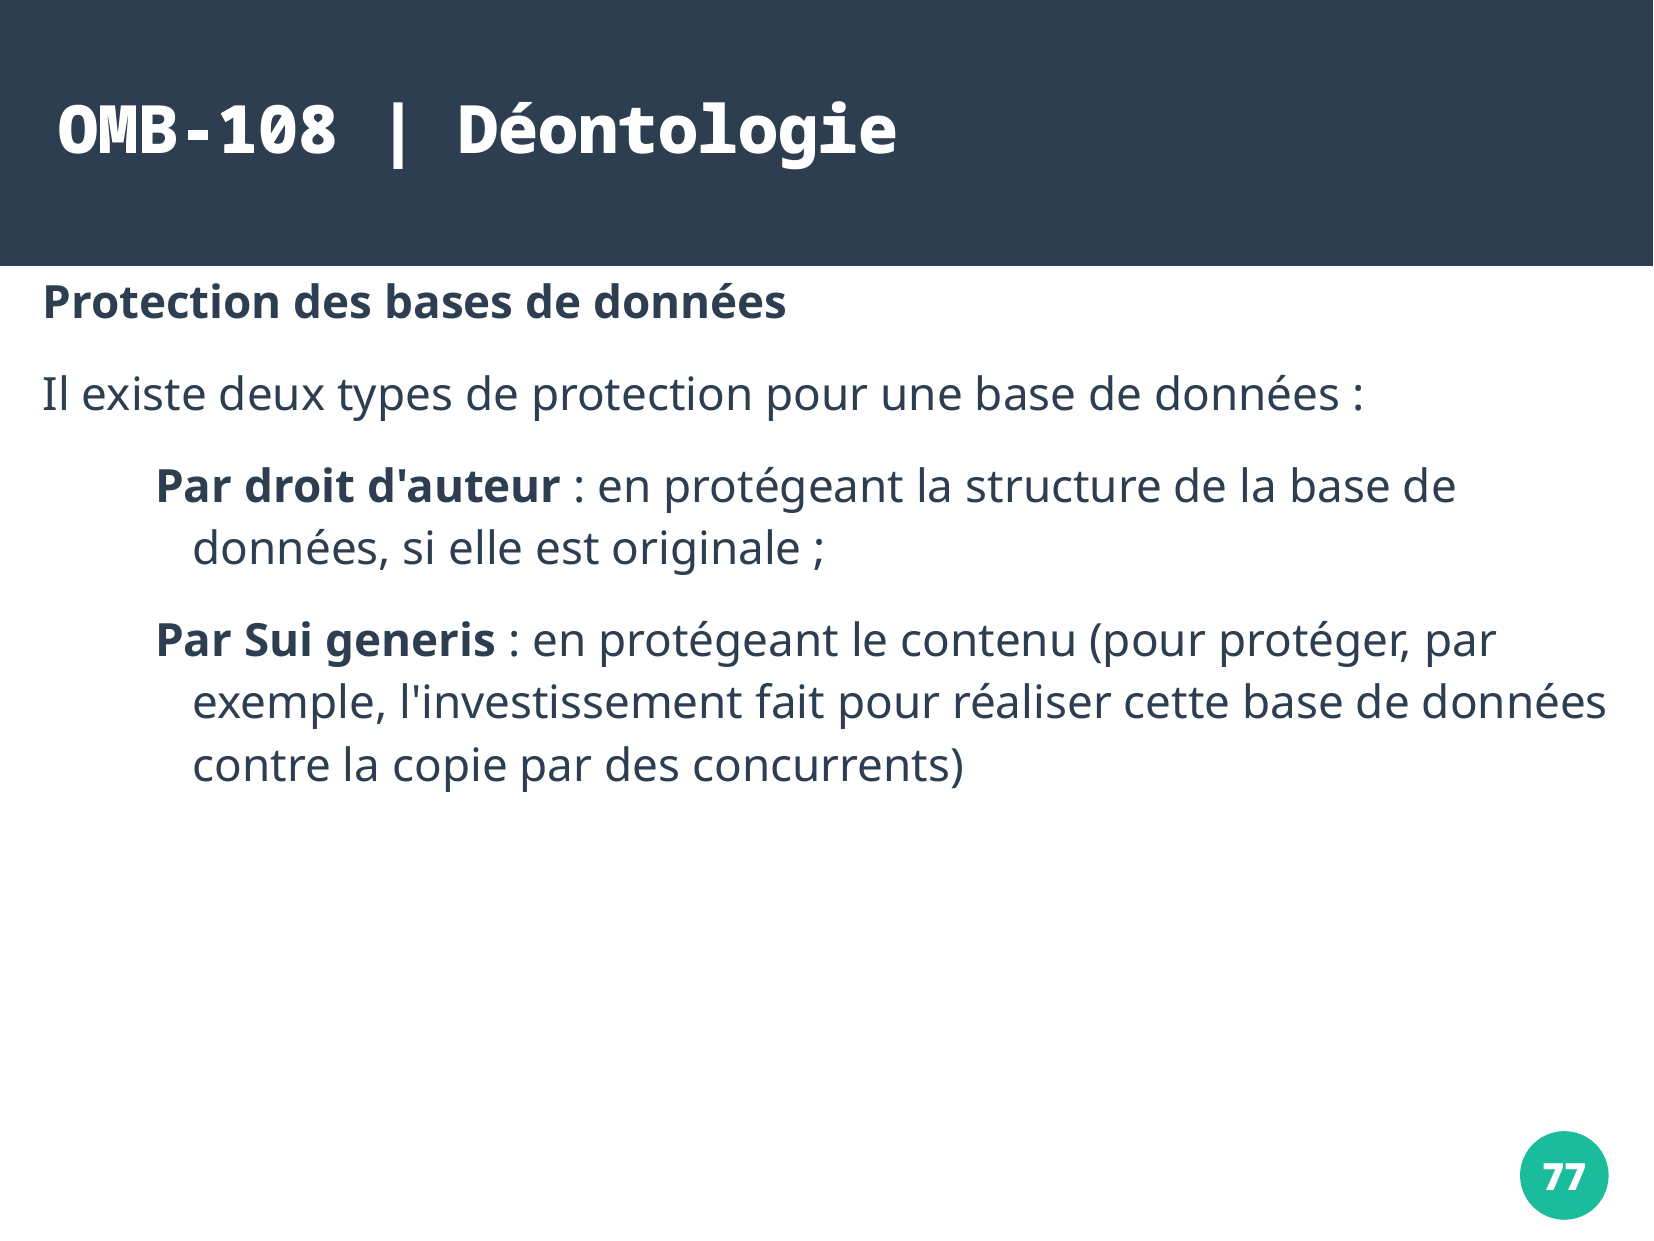

# OMB-108 | Déontologie
Protection des bases de données
Il existe deux types de protection pour une base de données :
Par droit d'auteur : en protégeant la structure de la base de données, si elle est originale ;
Par Sui generis : en protégeant le contenu (pour protéger, par exemple, l'investissement fait pour réaliser cette base de données contre la copie par des concurrents)
77